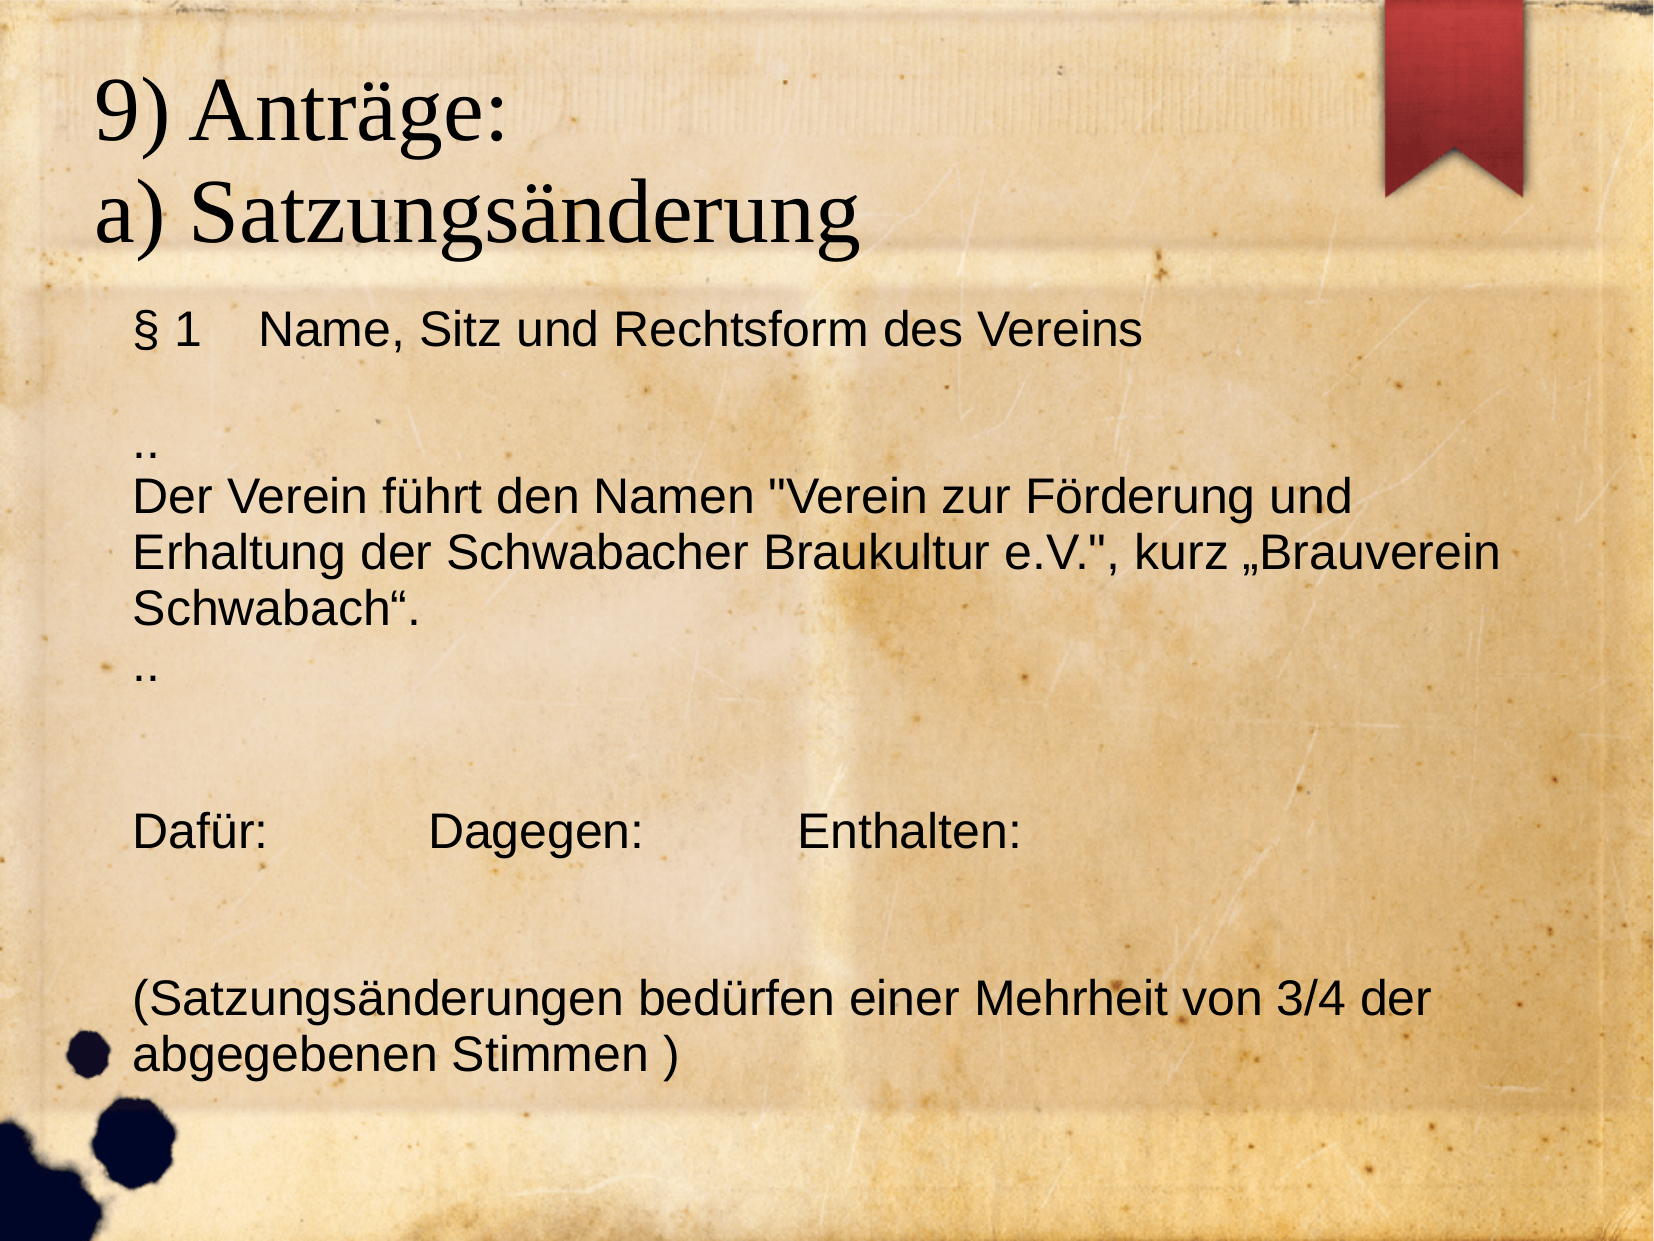

# 9) Anträge: a) Satzungsänderung
§ 1 Name, Sitz und Rechtsform des Vereins
..
Der Verein führt den Namen "Verein zur Förderung und Erhaltung der Schwabacher Braukultur e.V.", kurz „Brauverein Schwabach“.
..
Dafür:			Dagegen: 		Enthalten:
(Satzungsänderungen bedürfen einer Mehrheit von 3/4 der abgegebenen Stimmen )